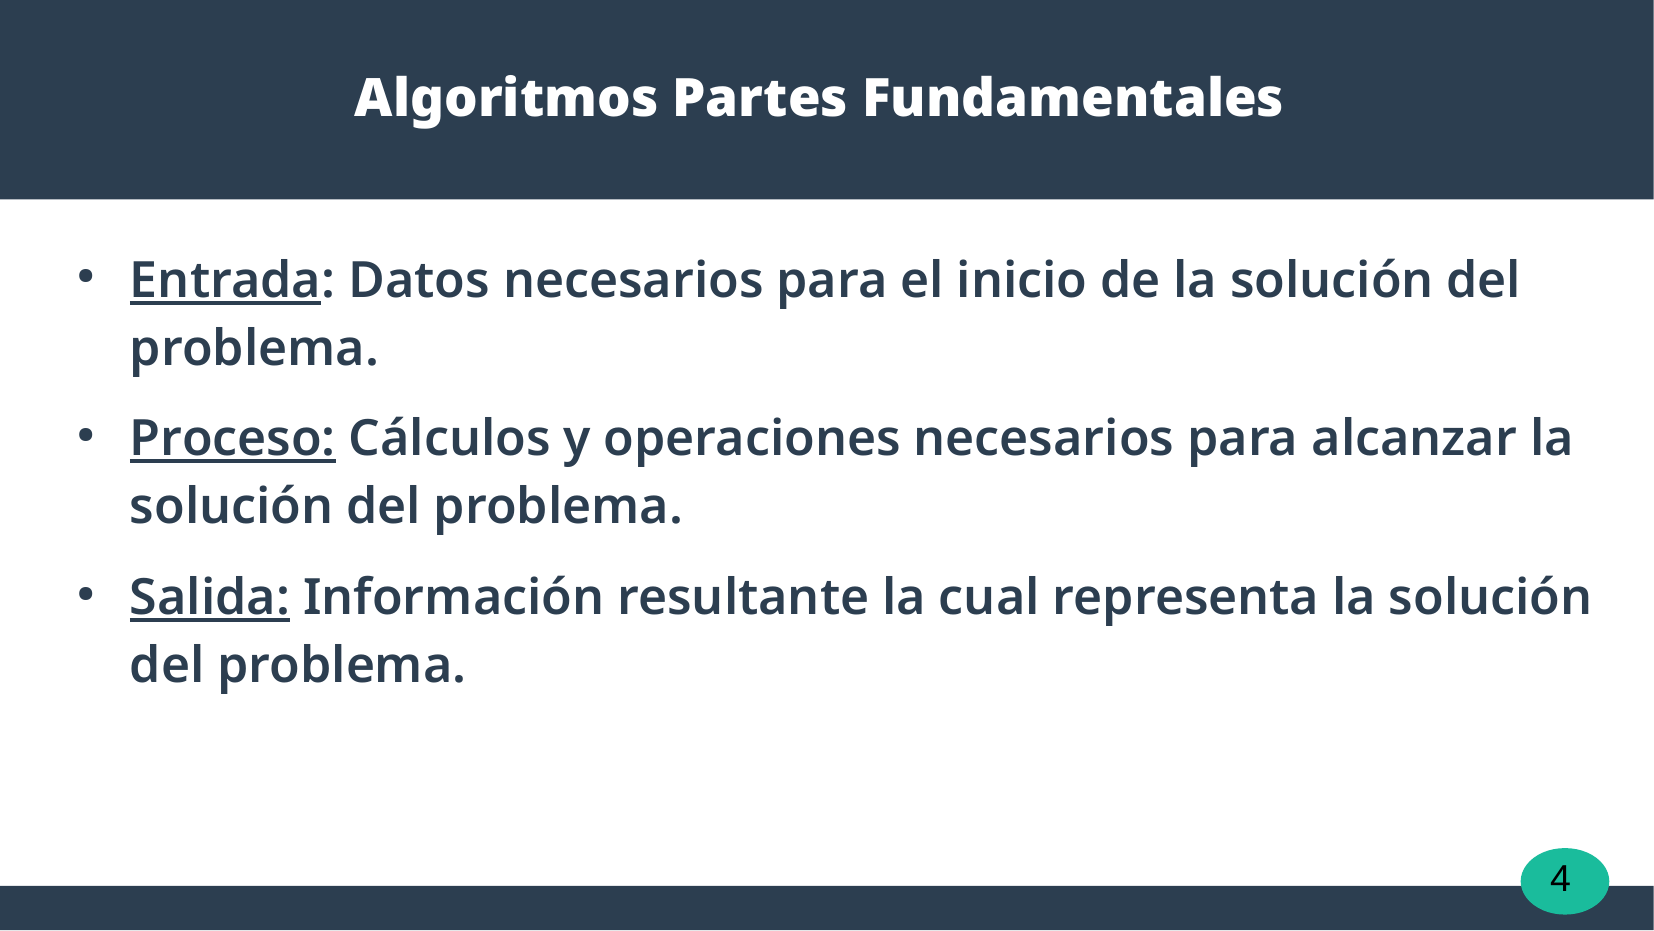

# Algoritmos Partes Fundamentales
Entrada: Datos necesarios para el inicio de la solución del problema.
Proceso: Cálculos y operaciones necesarios para alcanzar la solución del problema.
Salida: Información resultante la cual representa la solución del problema.
4